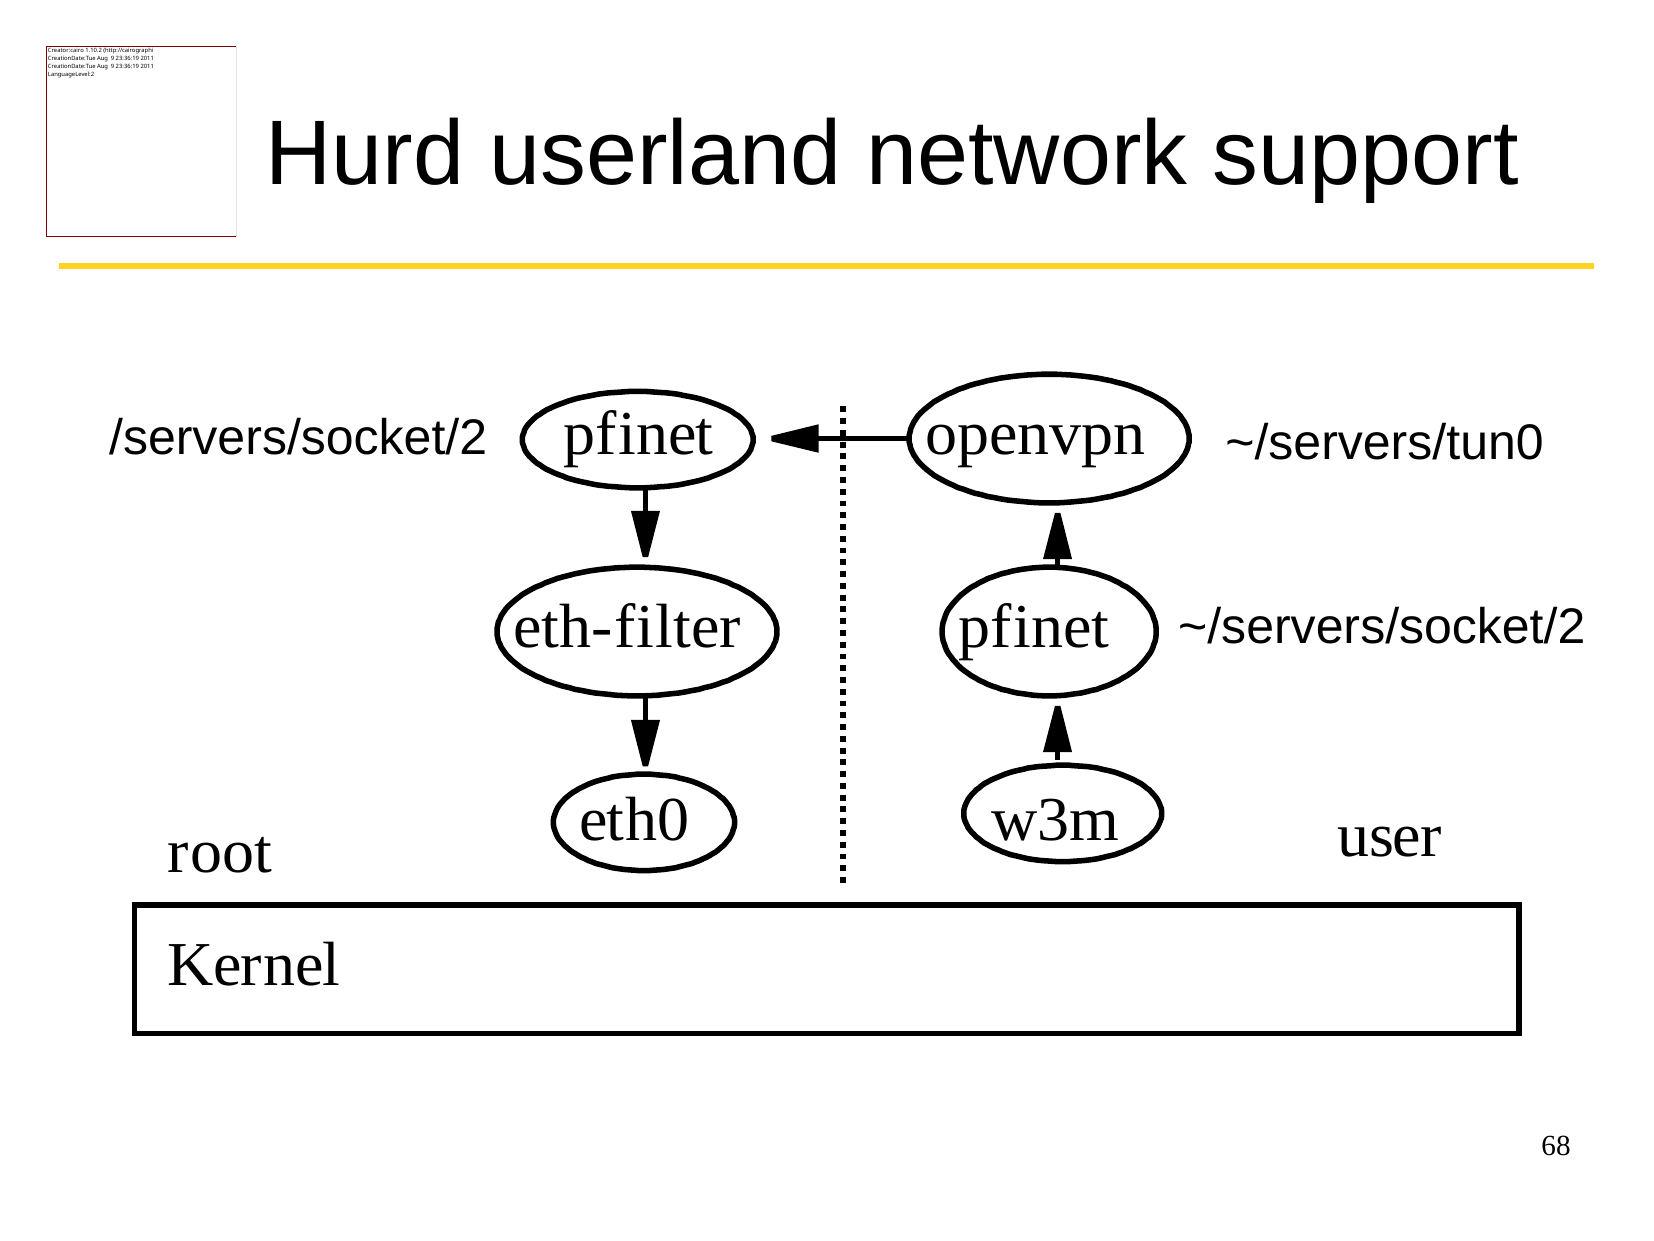

# Hurd userland network support
/servers/socket/2
~/servers/tun0
~/servers/socket/2
68